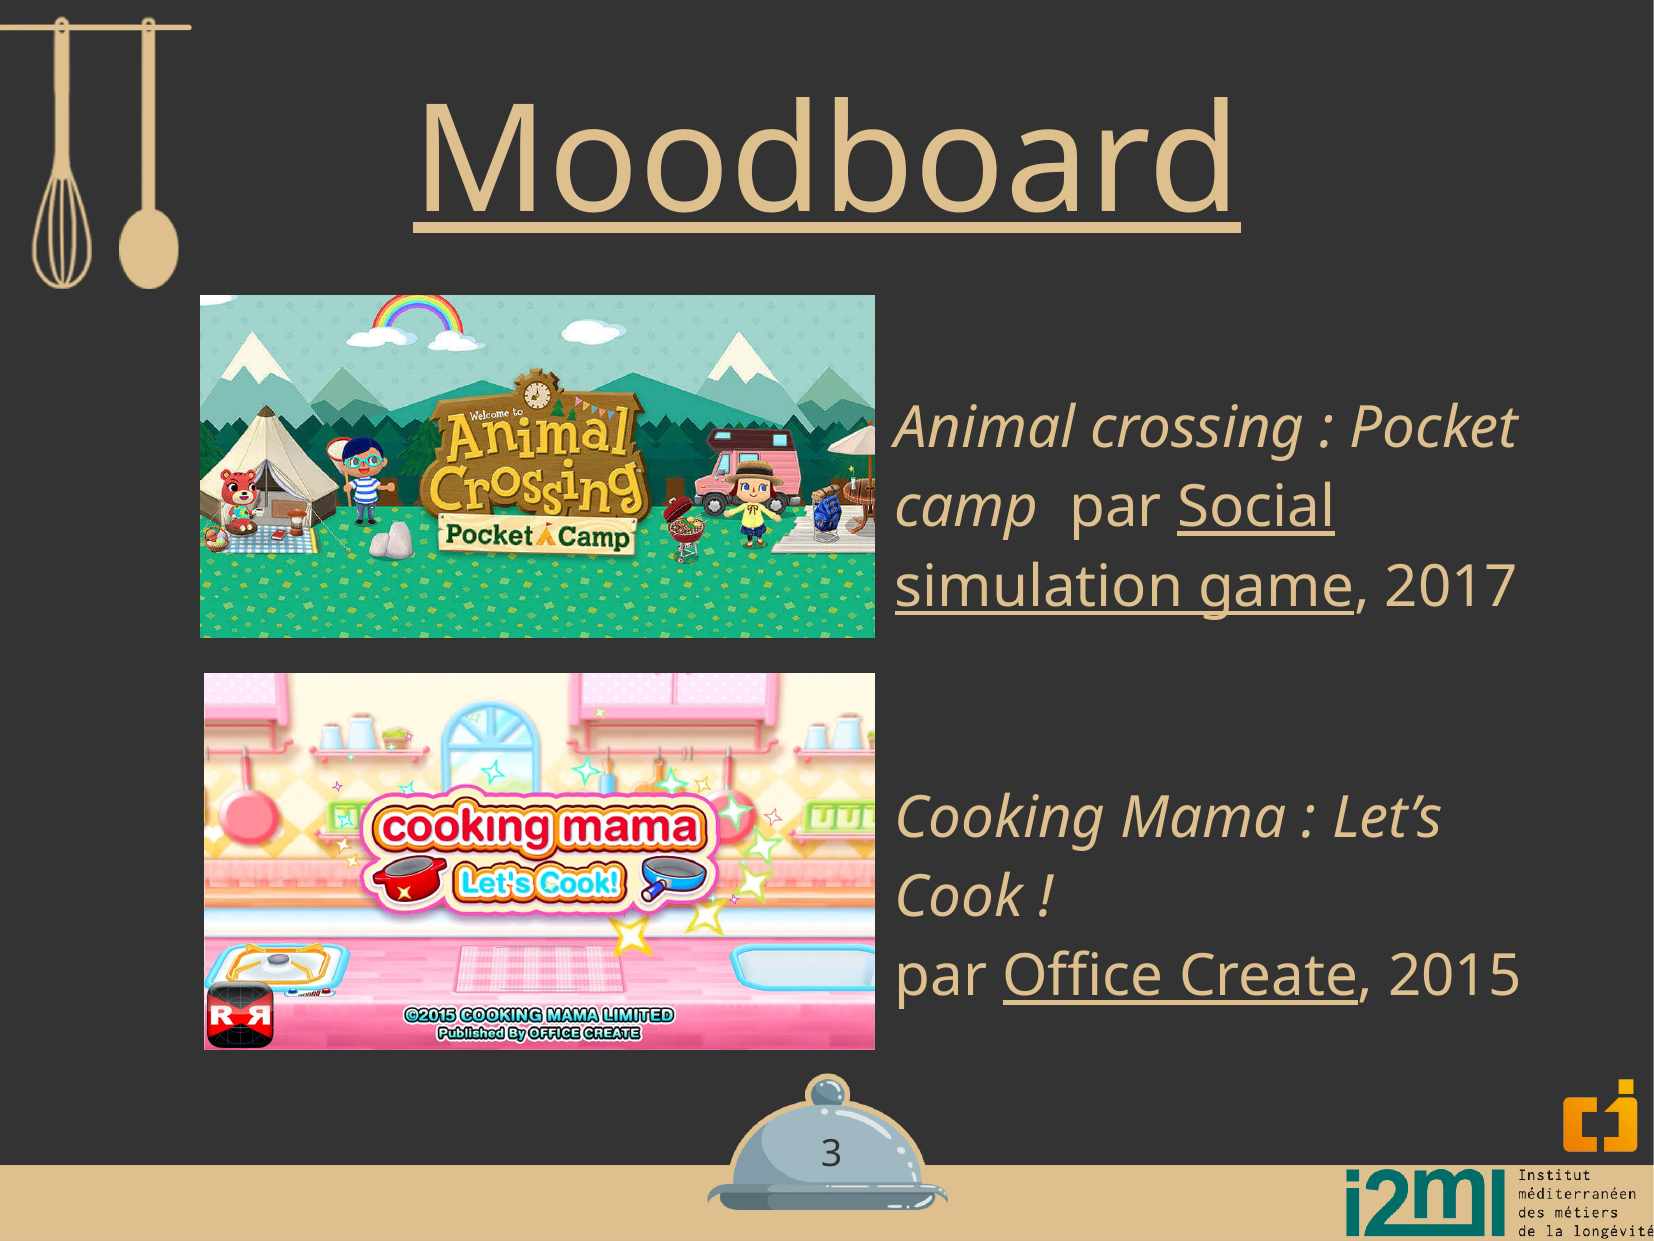

# Moodboard
Animal crossing : Pocket camp par Social simulation game, 2017
Cooking Mama : Let’s Cook !
par Office Create, 2015